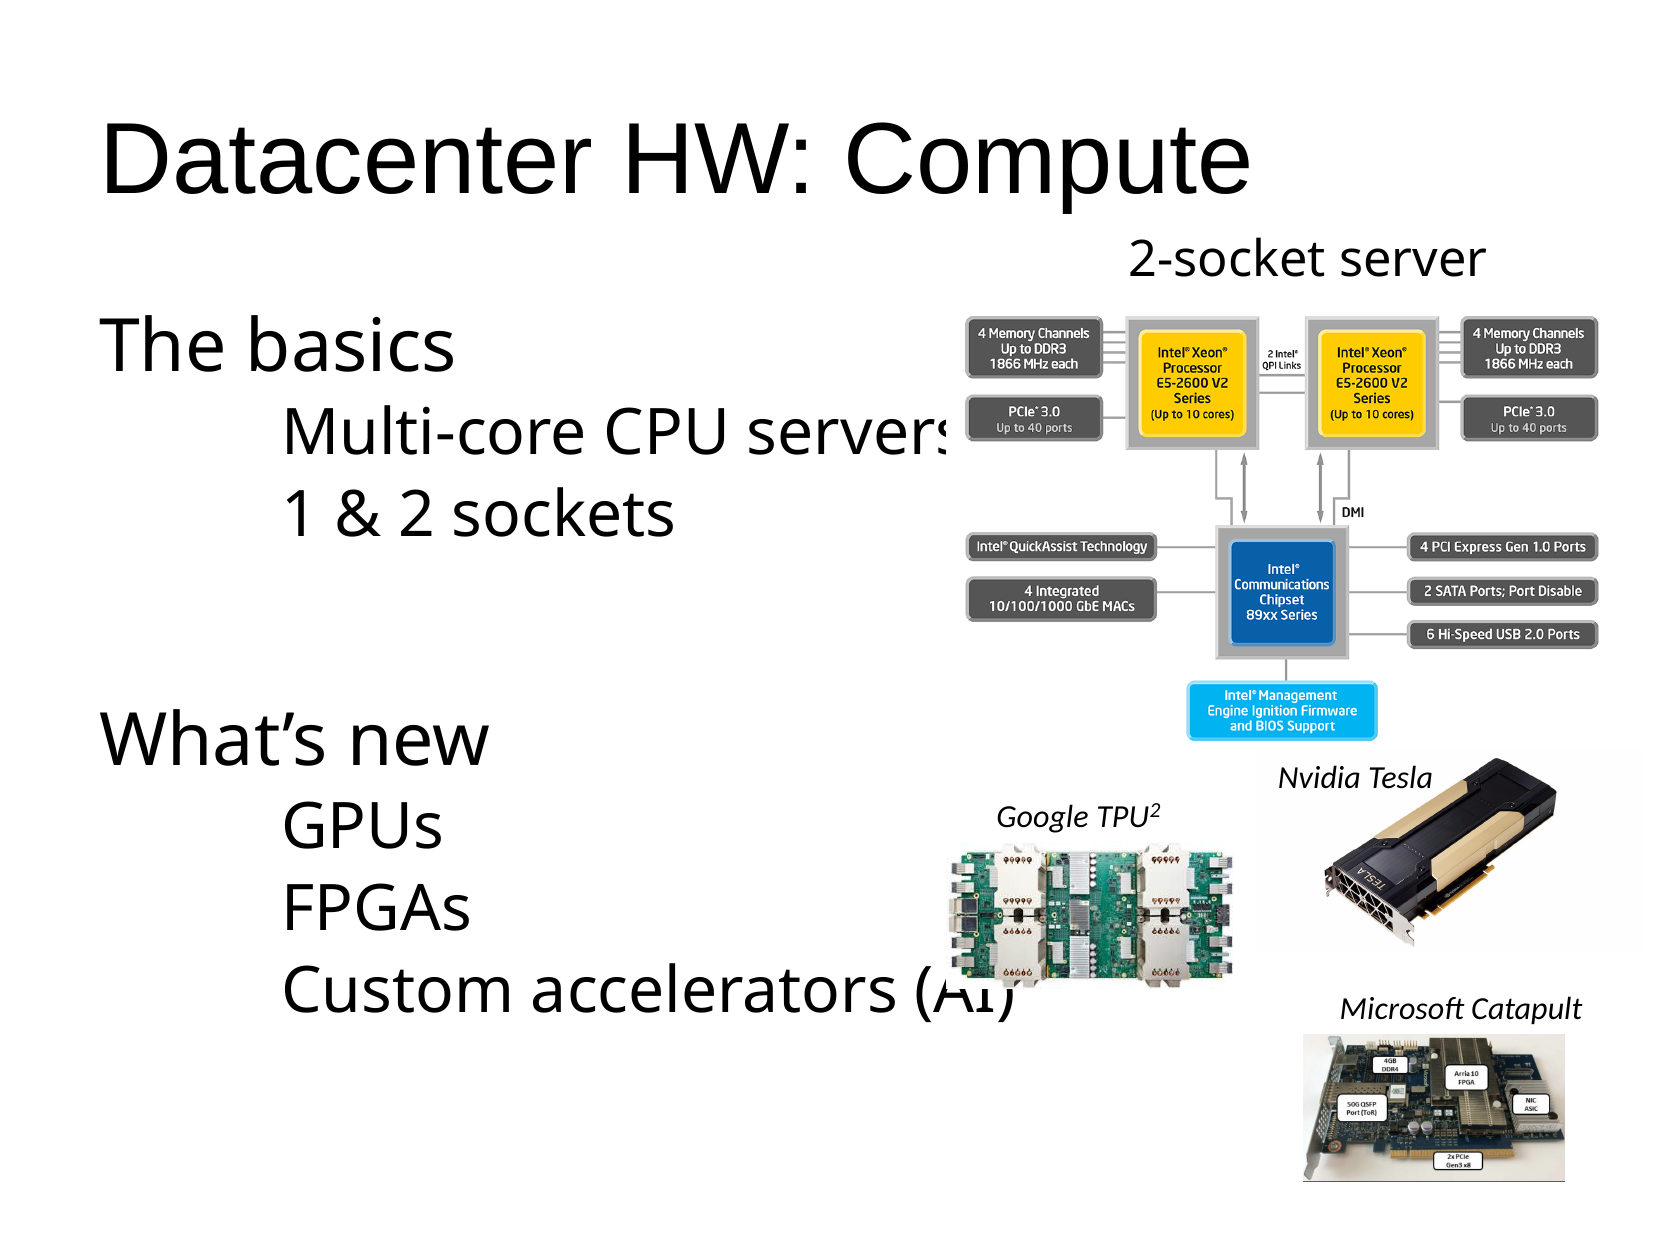

# Datacenter HW: Compute
2-socket server
The basics
Multi-core CPU servers
1 & 2 sockets
What’s new
GPUs
FPGAs
Custom accelerators (AI)
Nvidia Tesla
Google TPU2
Microsoft Catapult